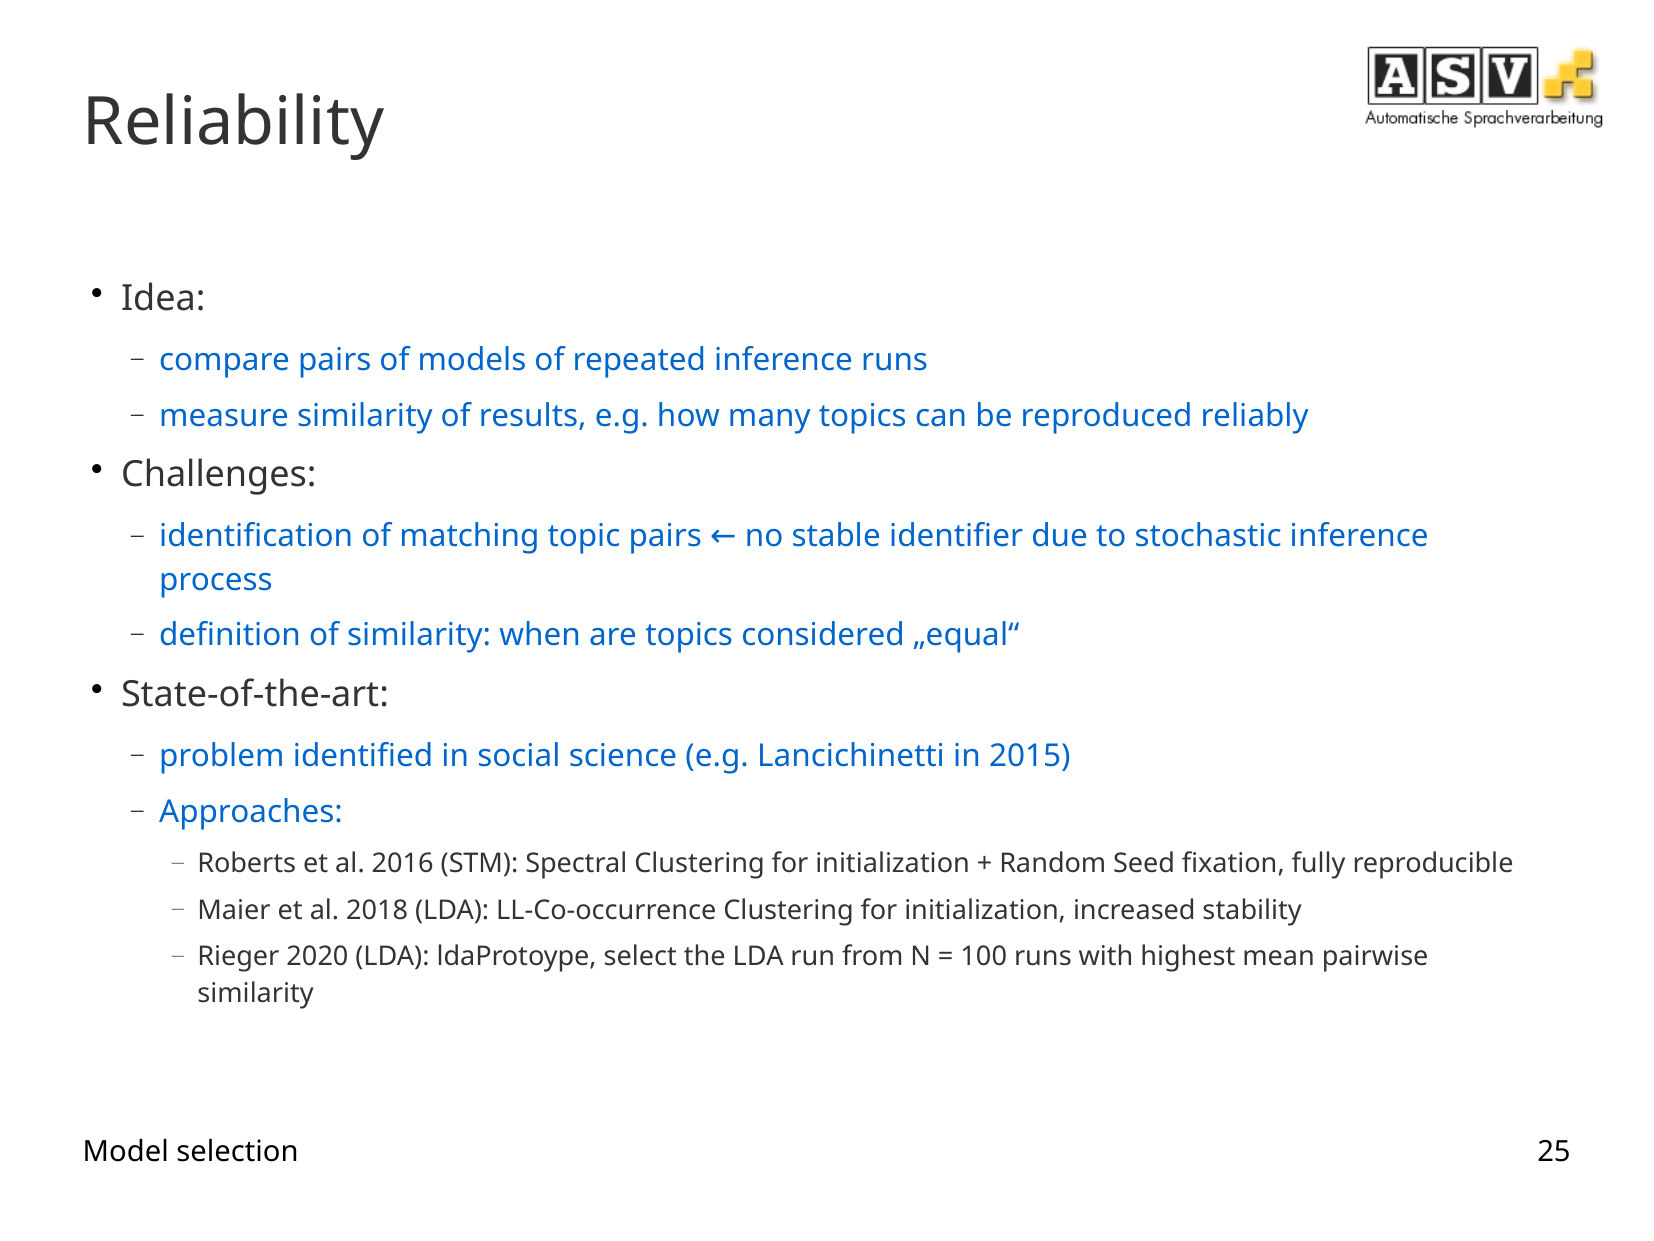

# Reliability
Idea:
compare pairs of models of repeated inference runs
measure similarity of results, e.g. how many topics can be reproduced reliably
Challenges:
identification of matching topic pairs ← no stable identifier due to stochastic inference process
definition of similarity: when are topics considered „equal“
State-of-the-art:
problem identified in social science (e.g. Lancichinetti in 2015)
Approaches:
Roberts et al. 2016 (STM): Spectral Clustering for initialization + Random Seed fixation, fully reproducible
Maier et al. 2018 (LDA): LL-Co-occurrence Clustering for initialization, increased stability
Rieger 2020 (LDA): ldaProtoype, select the LDA run from N = 100 runs with highest mean pairwise similarity
Model selection
25